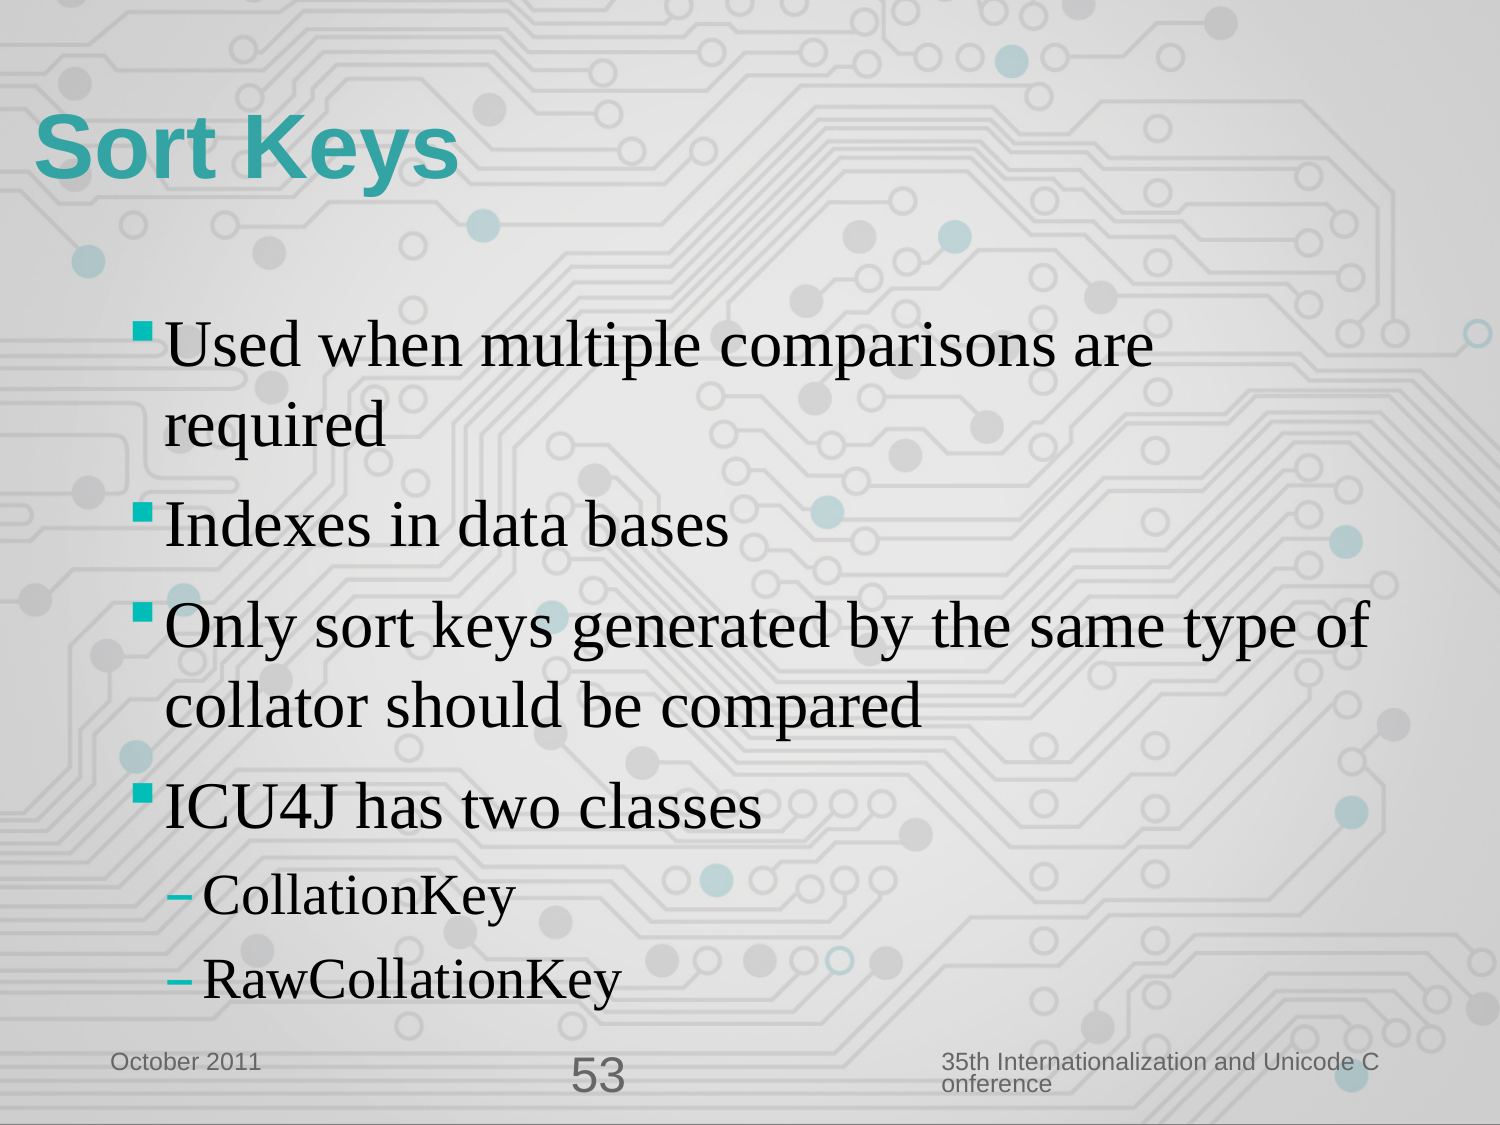

# Sort Keys
Used when multiple comparisons are required
Indexes in data bases
Only sort keys generated by the same type of collator should be compared
ICU4J has two classes
CollationKey
RawCollationKey
October 2011
53
35th Internationalization and Unicode Conference